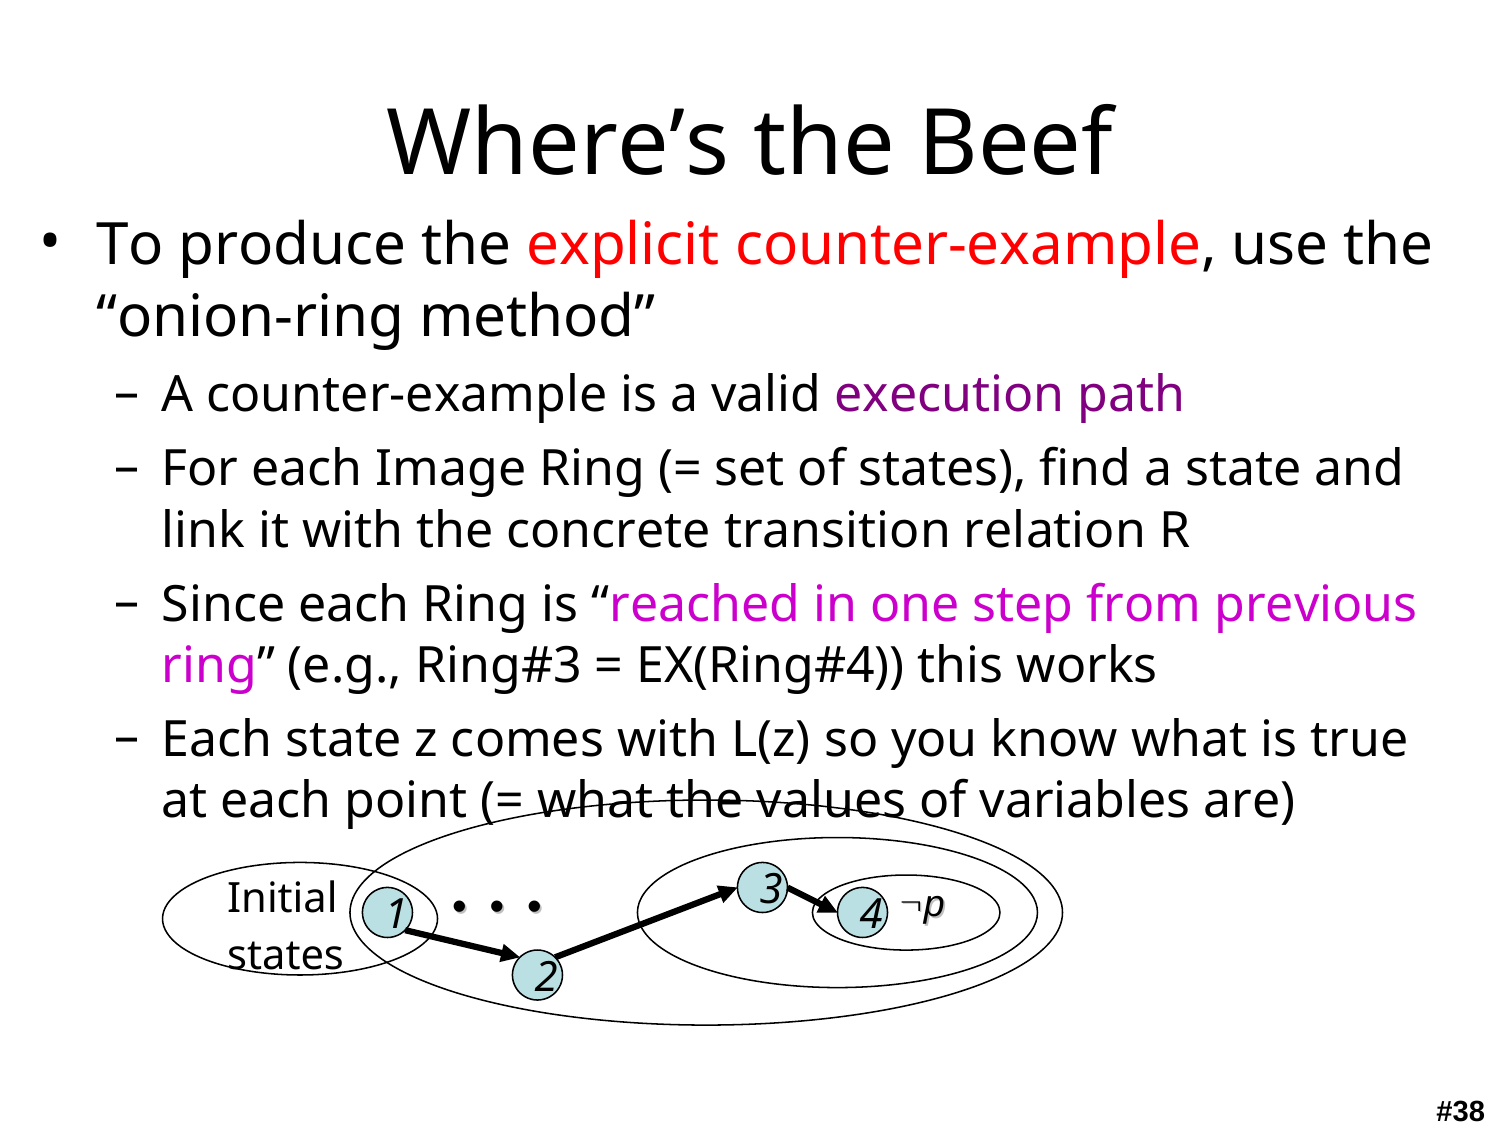

# Where’s the Beef
To produce the explicit counter-example, use the “onion-ring method”
A counter-example is a valid execution path
For each Image Ring (= set of states), find a state and link it with the concrete transition relation R
Since each Ring is “reached in one step from previous ring” (e.g., Ring#3 = EX(Ring#4)) this works
Each state z comes with L(z) so you know what is true at each point (= what the values of variables are)
Initial
states
3
• • •
p
1
4
2
38